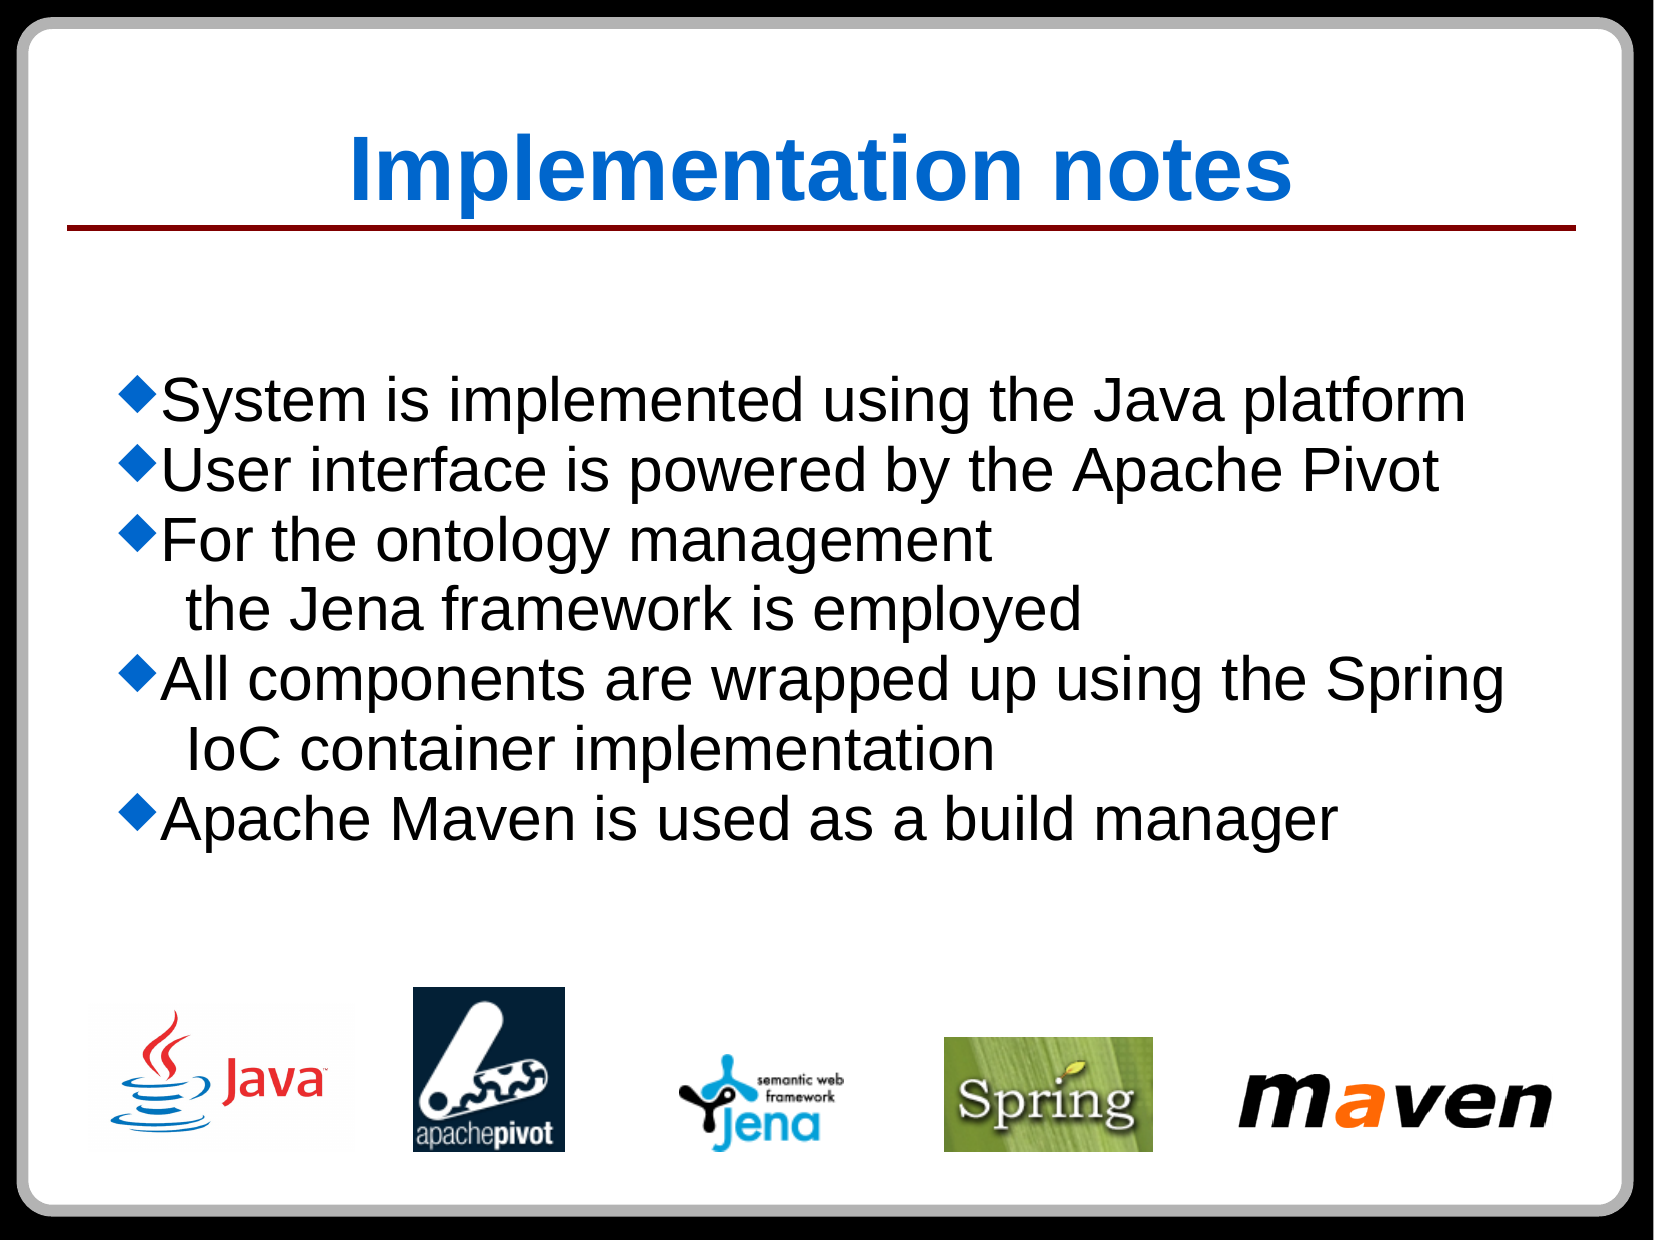

# Implementation notes
System is implemented using the Java platform
User interface is powered by the Apache Pivot
For the ontology management
the Jena framework is employed
All components are wrapped up using the Spring IoC container implementation
Apache Maven is used as a build manager